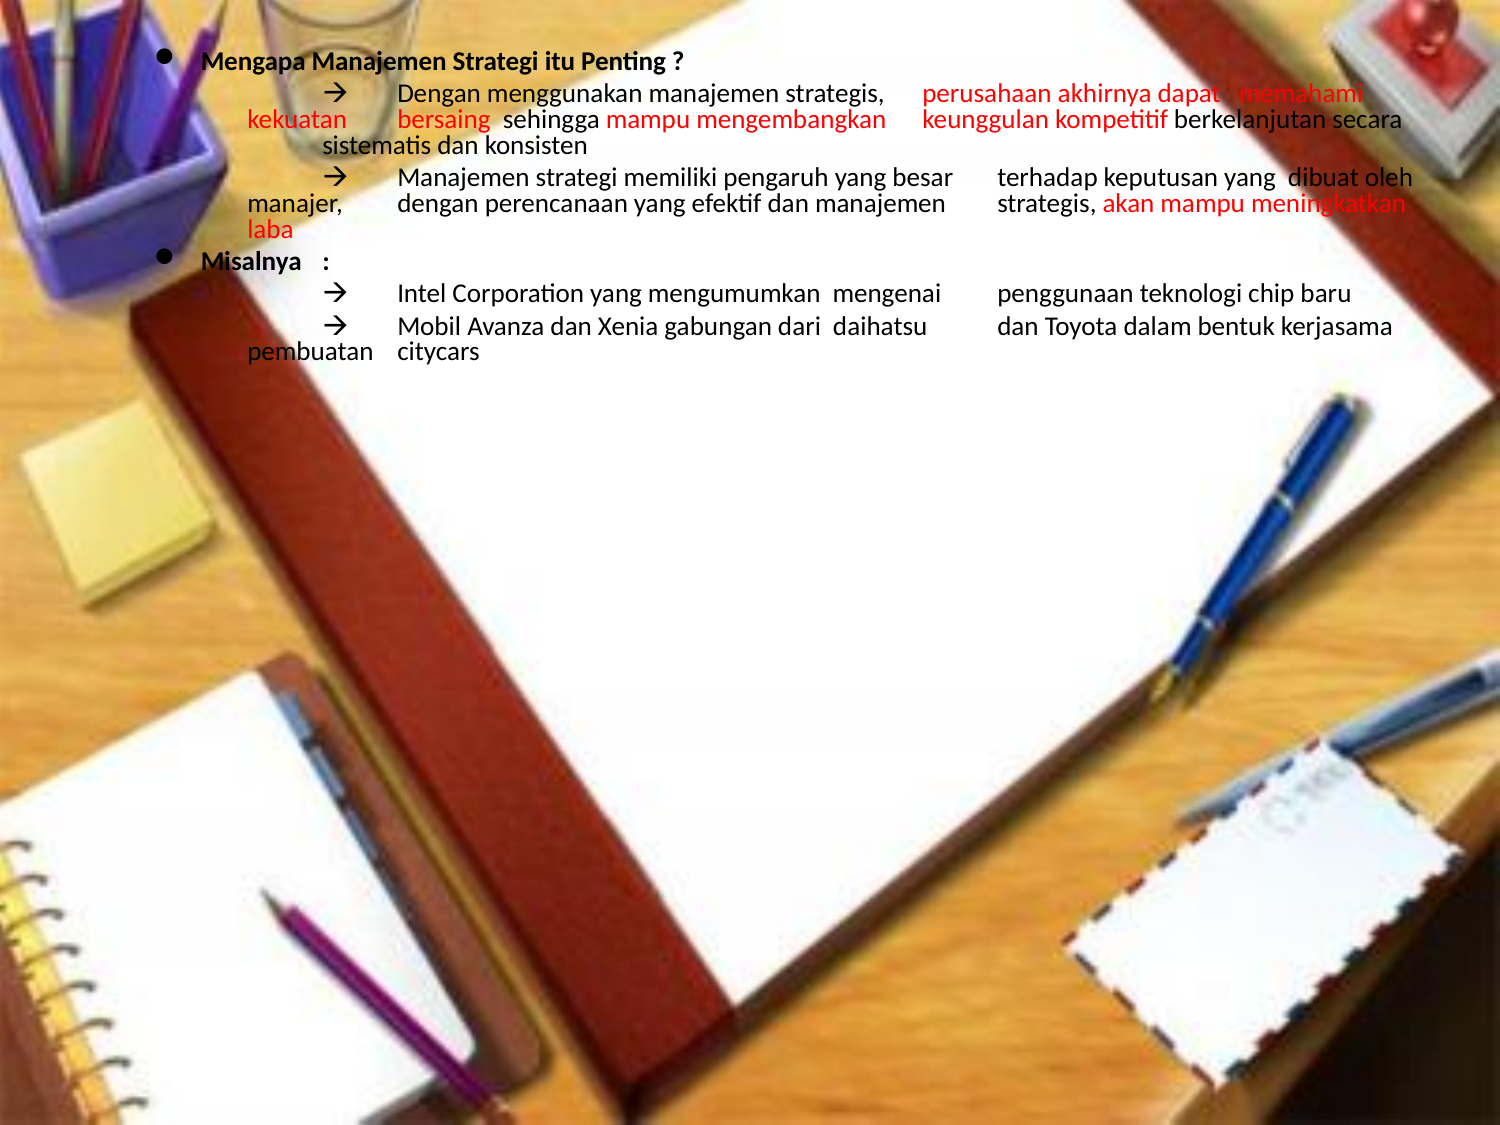

# Mengapa Manajemen Strategi itu Penting ?
	 	Dengan menggunakan manajemen strategis, 	perusahaan akhirnya dapat memahami kekuatan 	bersaing sehingga mampu mengembangkan 	keunggulan kompetitif berkelanjutan secara 	sistematis dan konsisten
		Manajemen strategi memiliki pengaruh yang besar 	terhadap keputusan yang dibuat oleh manajer, 	dengan perencanaan yang efektif dan manajemen 	strategis, akan mampu meningkatkan laba
Misalnya	:
		Intel Corporation yang mengumumkan mengenai 	penggunaan teknologi chip baru
		Mobil Avanza dan Xenia gabungan dari daihatsu 	dan Toyota dalam bentuk kerjasama pembuatan 	citycars